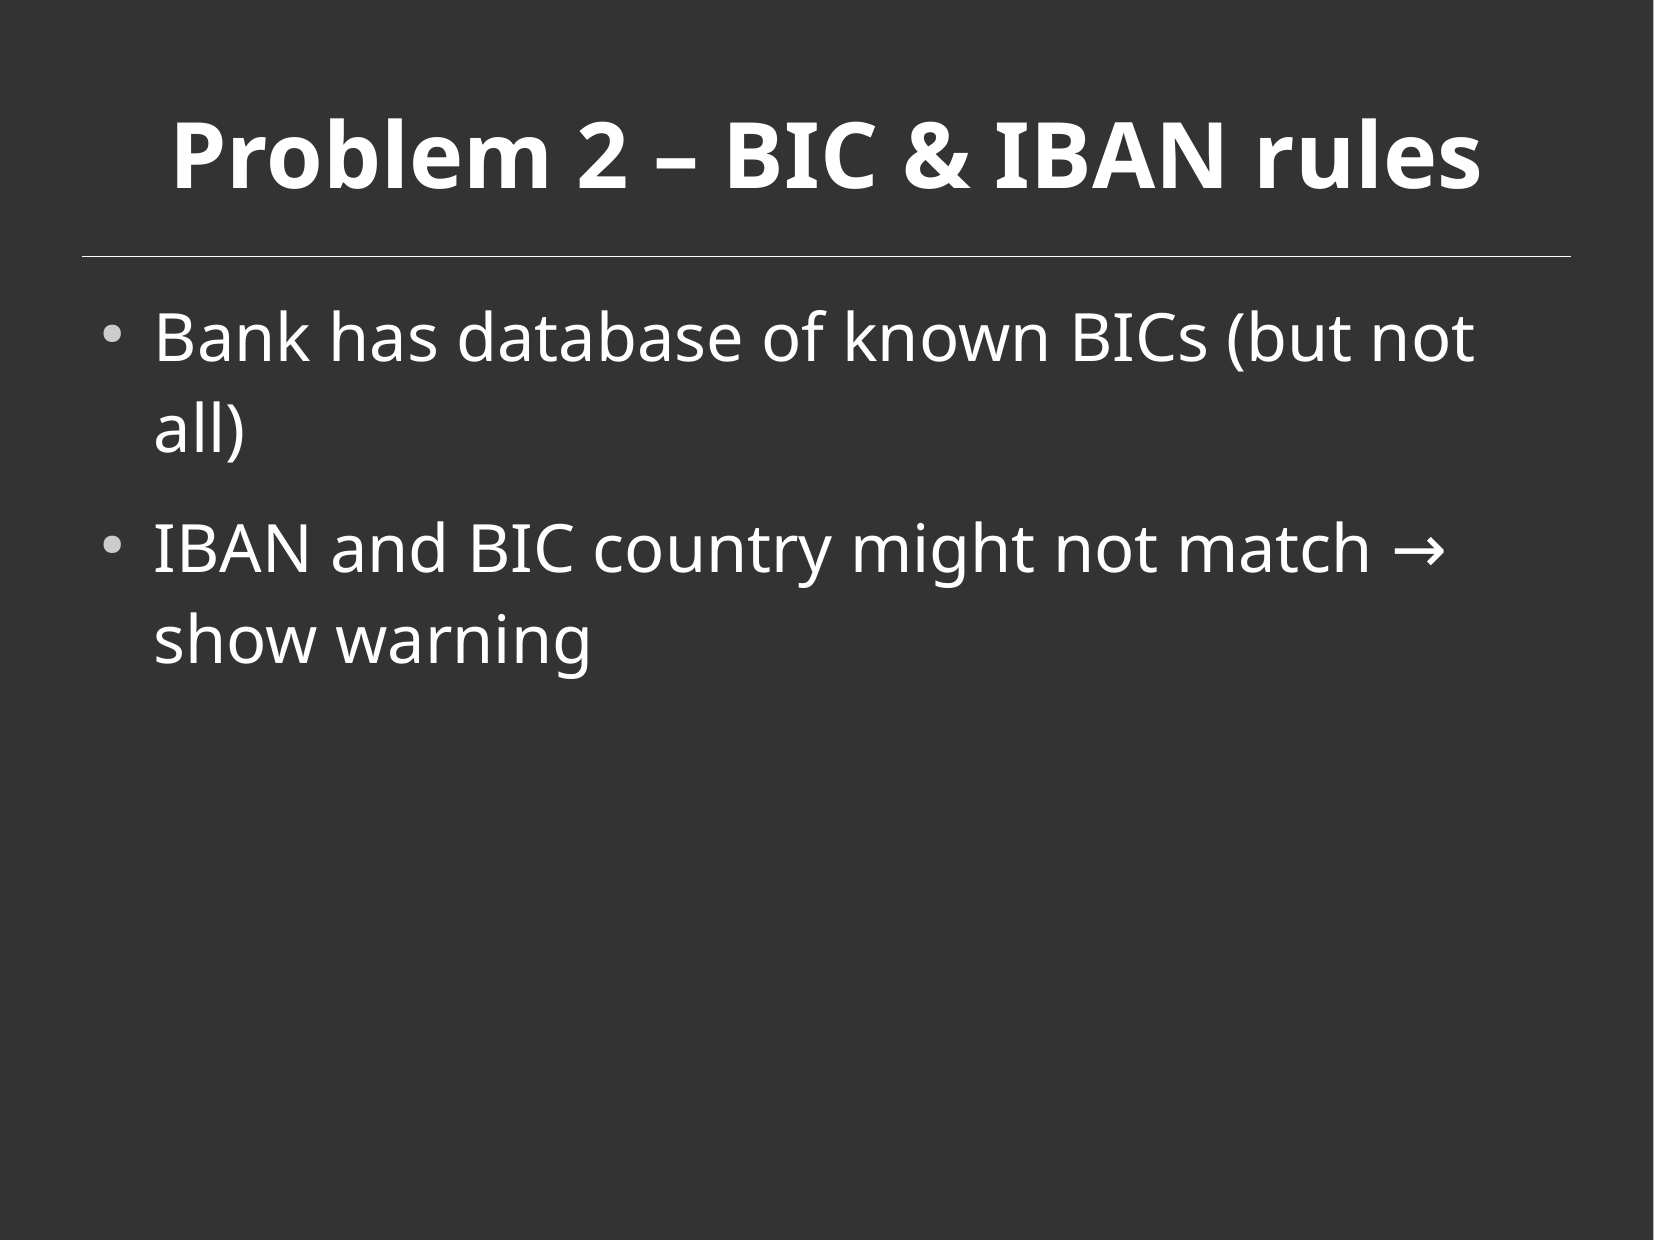

# Problem 2 – BIC & IBAN rules
Bank has database of known BICs (but not all)
IBAN and BIC country might not match → show warning